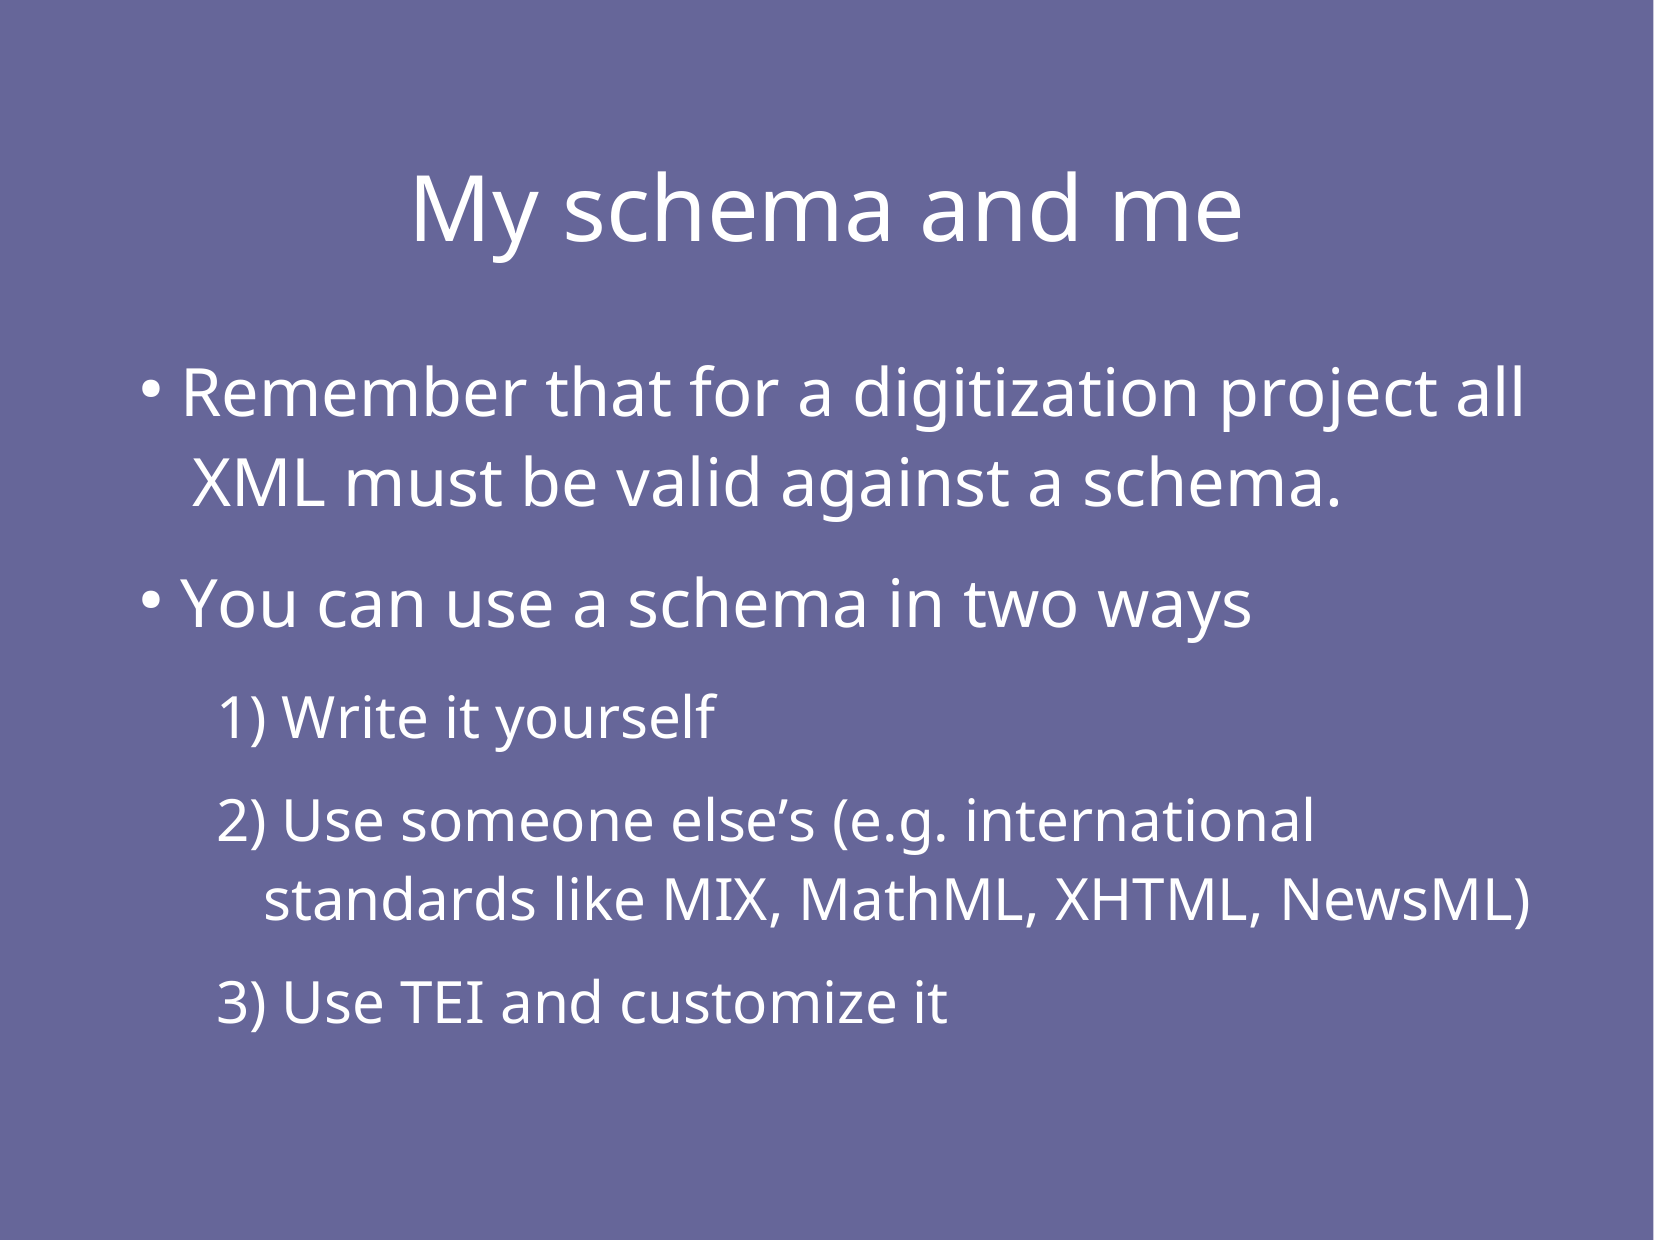

My schema and me
# Remember that for a digitization project all XML must be valid against a schema.
 You can use a schema in two ways
 Write it yourself
 Use someone else’s (e.g. international standards like MIX, MathML, XHTML, NewsML)
 Use TEI and customize it